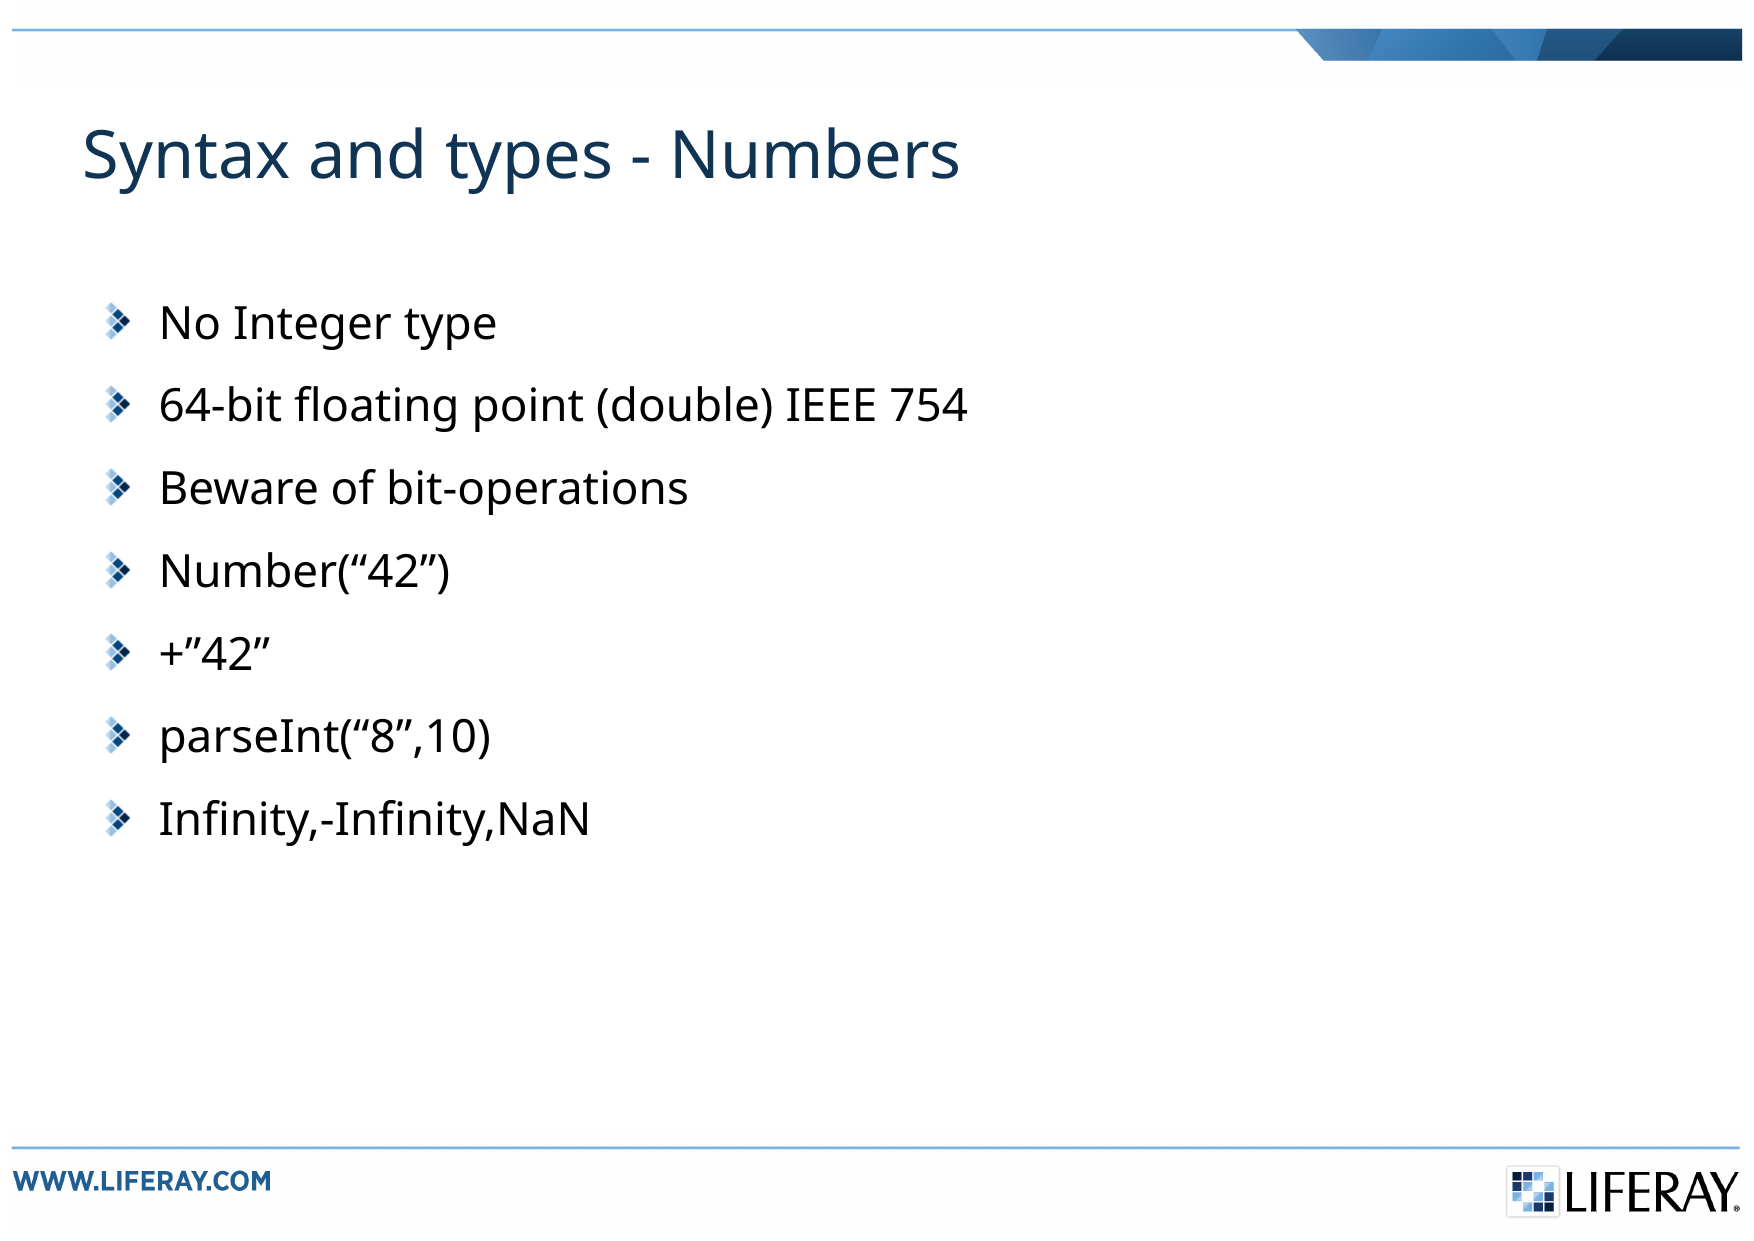

# Syntax and types - Numbers
No Integer type
64-bit floating point (double) IEEE 754
Beware of bit-operations
Number(“42”)
+”42”
parseInt(“8”,10)
Infinity,-Infinity,NaN